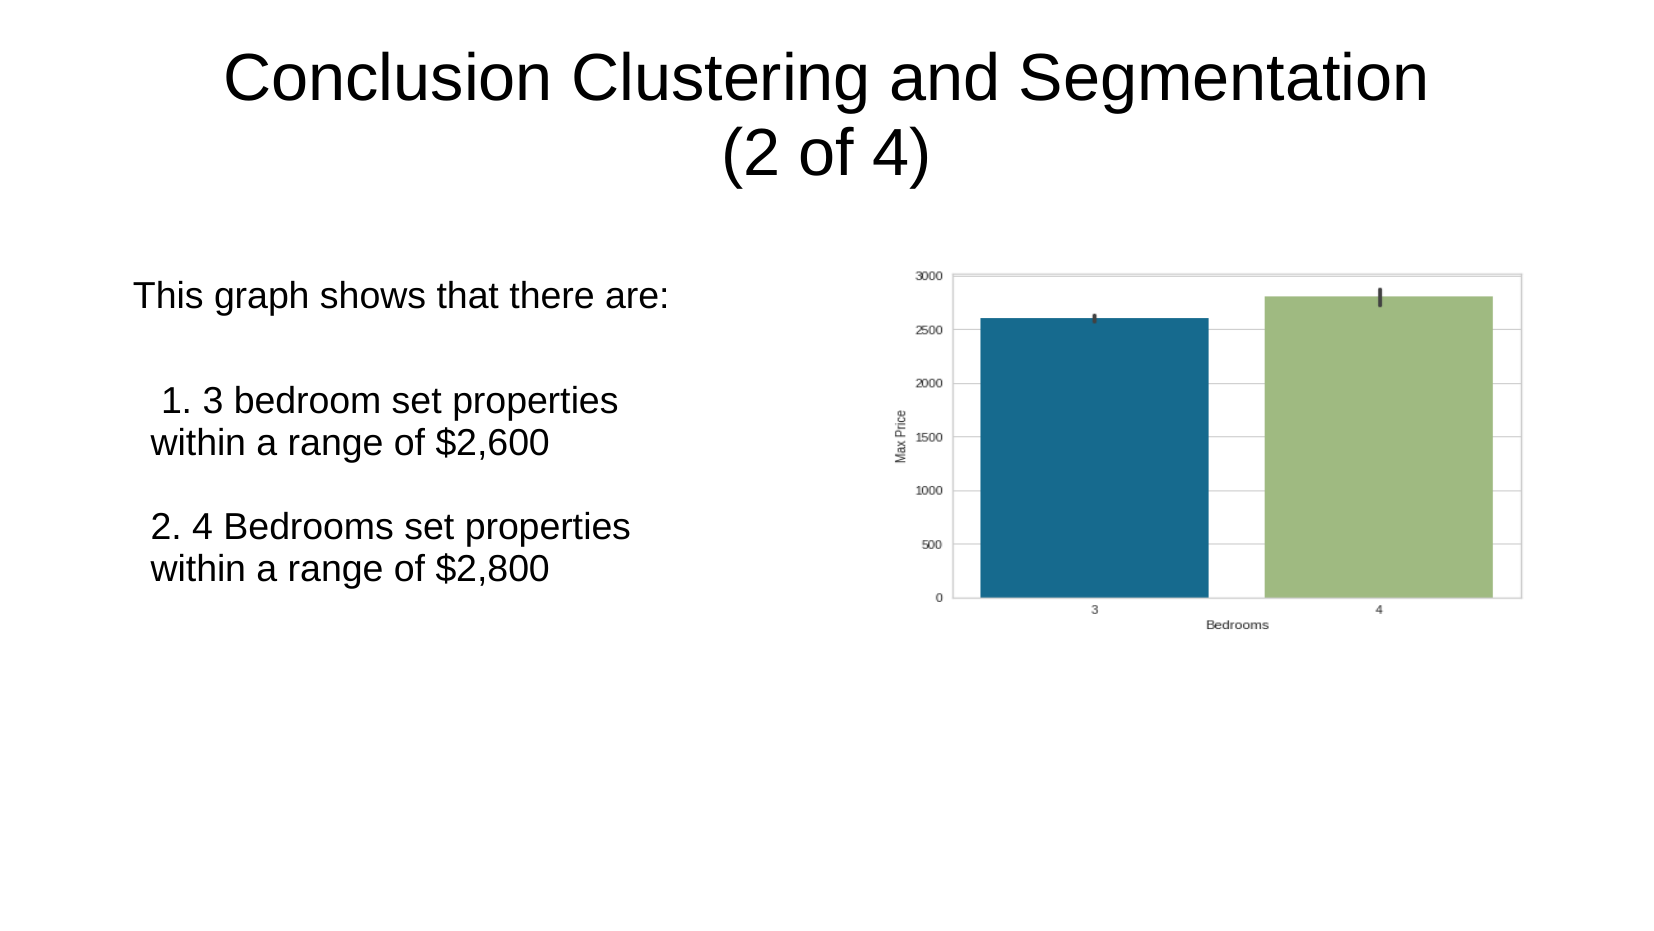

# Conclusion Clustering and Segmentation (2 of 4)
This graph shows that there are:
 1. 3 bedroom set properties within a range of $2,600
2. 4 Bedrooms set properties within a range of $2,800